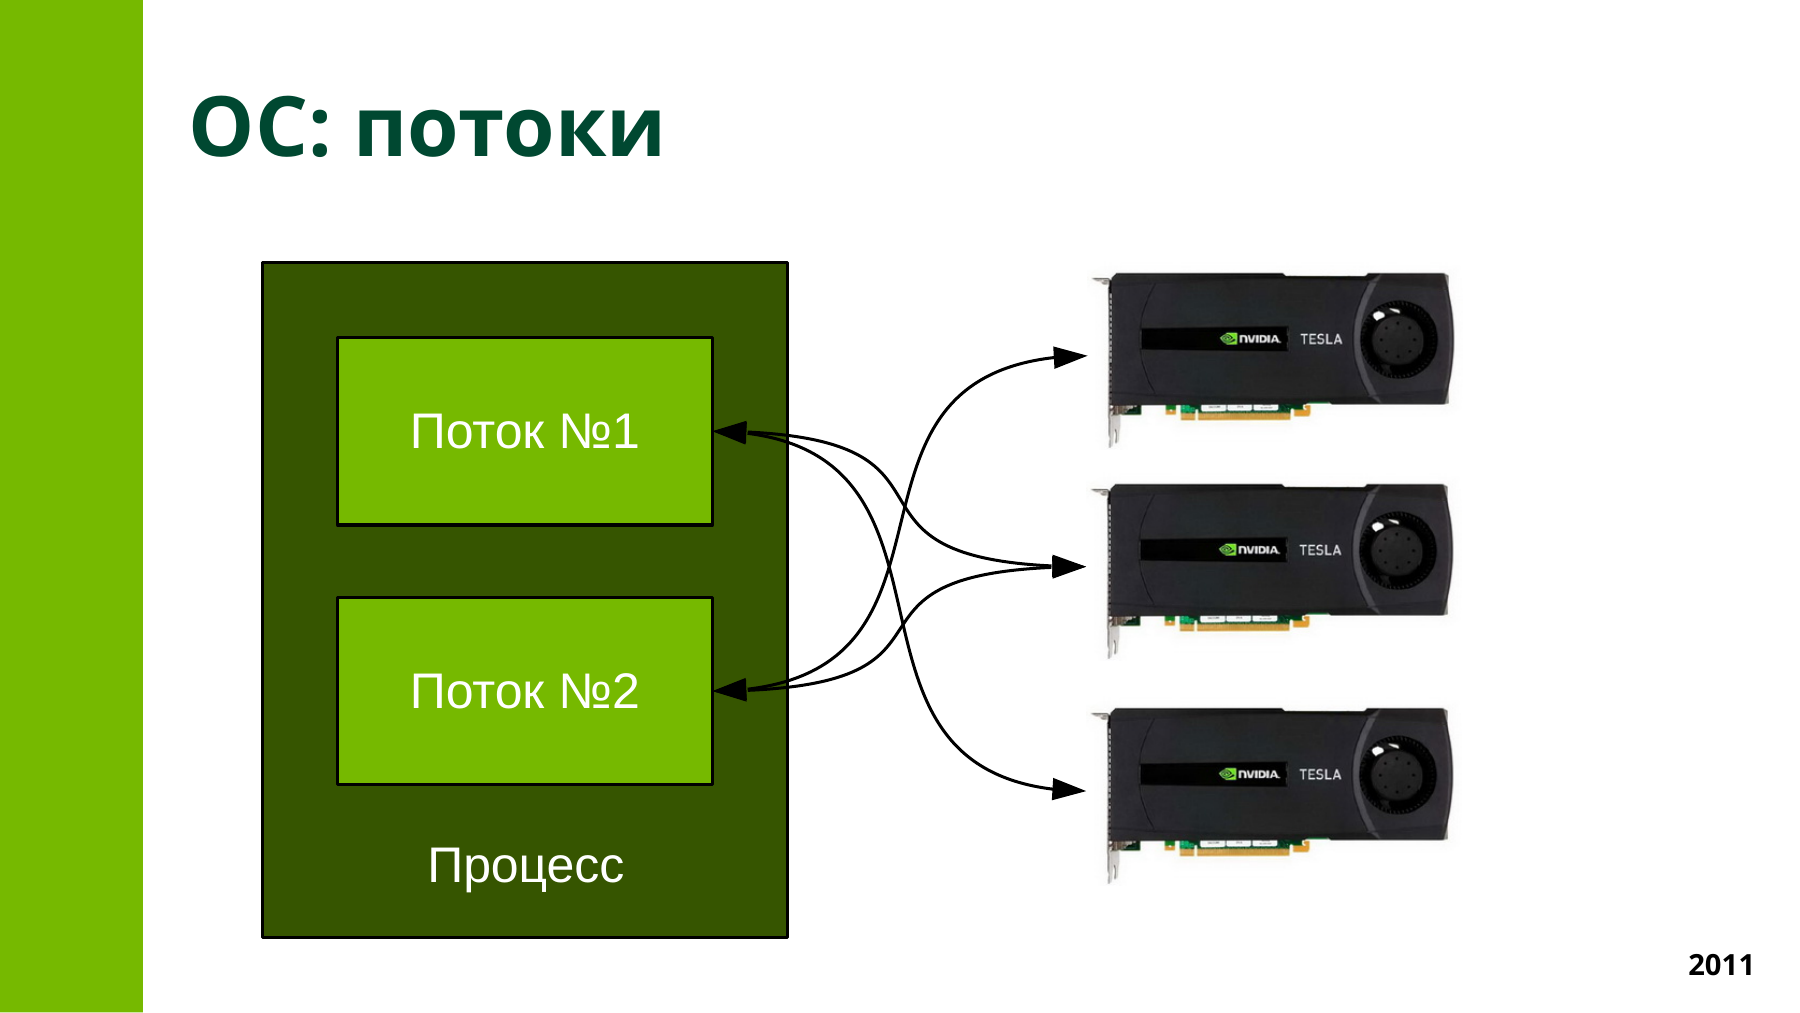

# ОС: потоки
Поток №1
Поток №2
Процесс